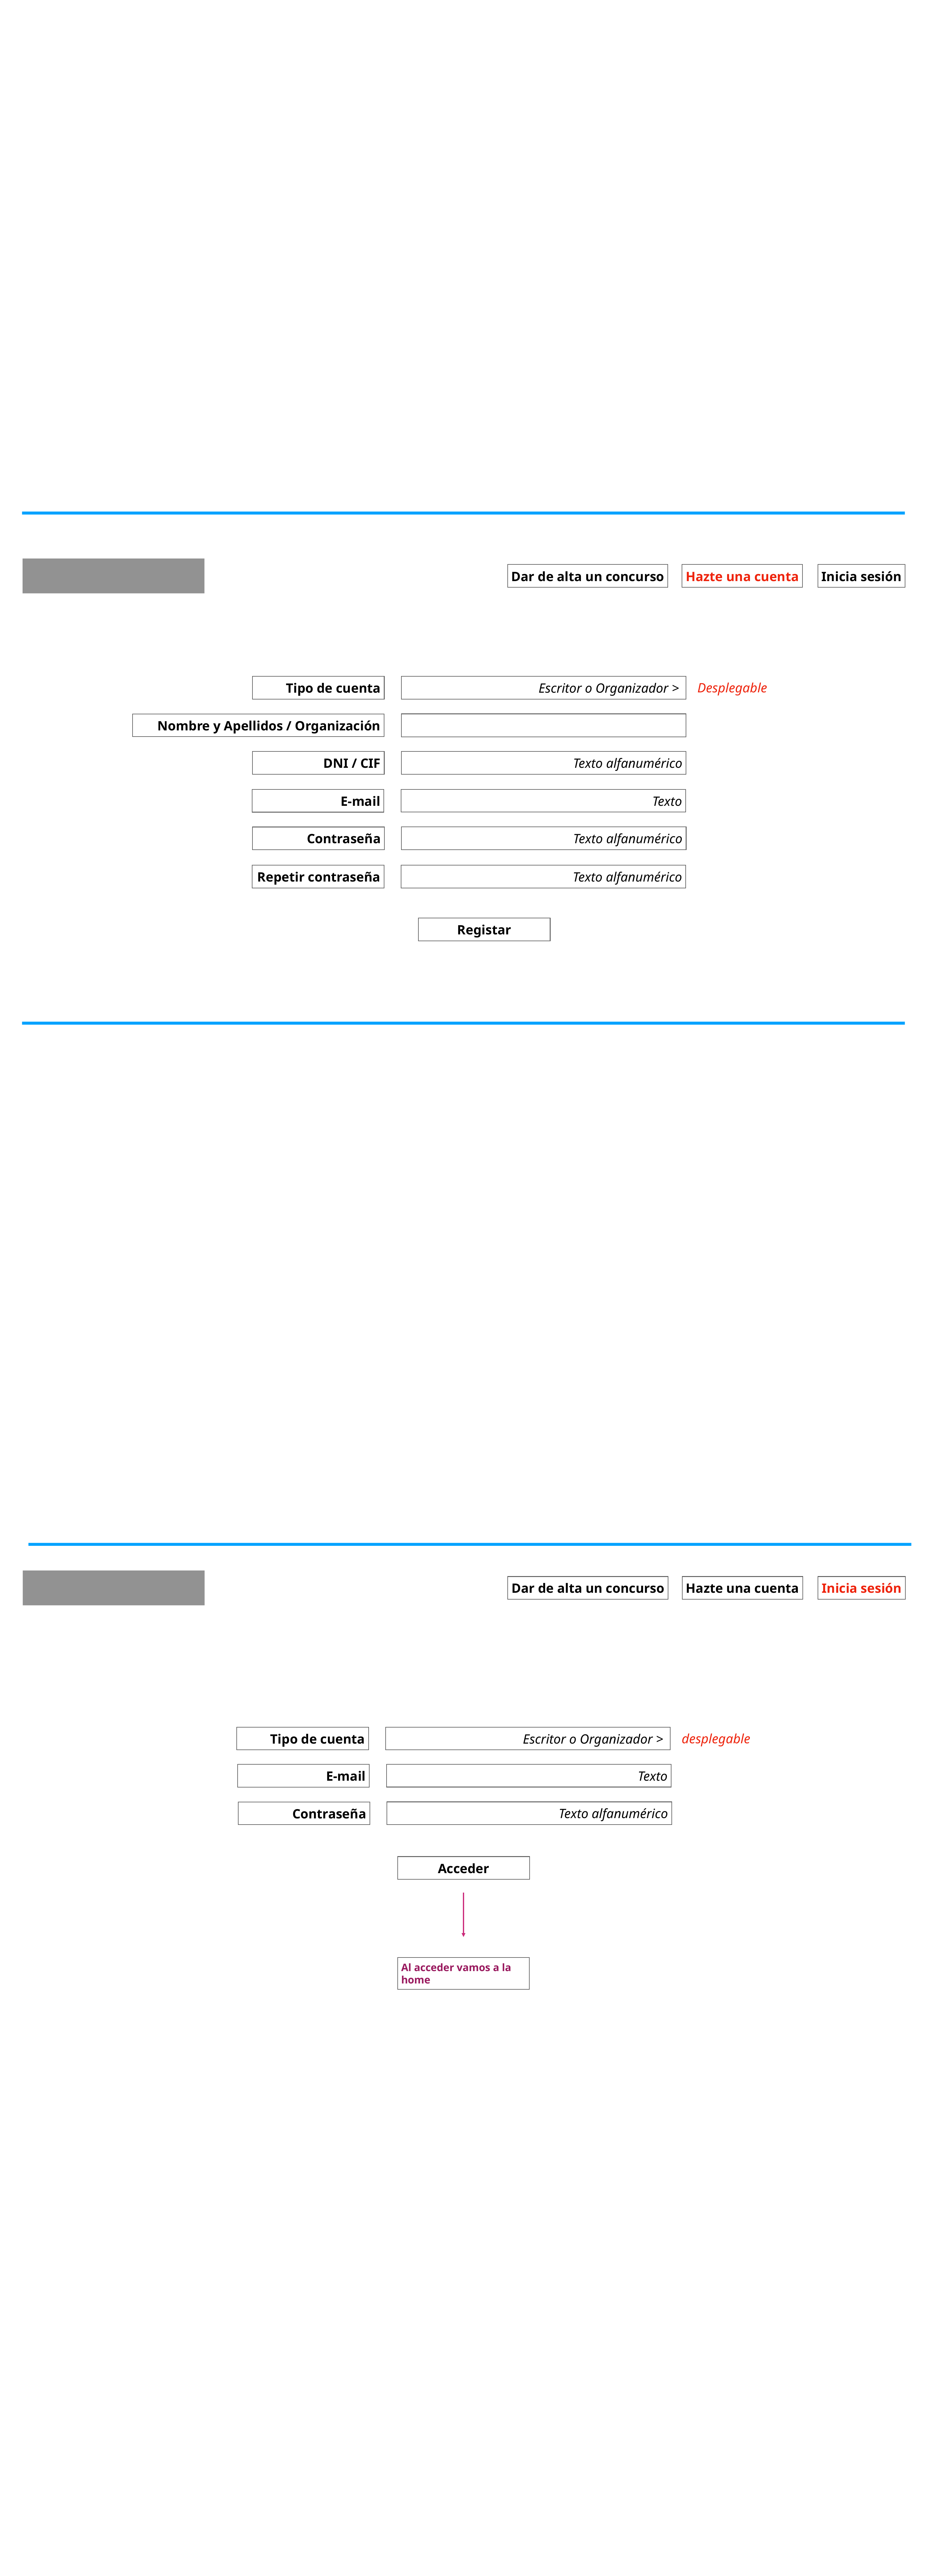

Dar de alta un concurso
Hazte una cuenta
Inicia sesión
Desplegable
 Escritor o Organizador >
Tipo de cuenta
Nombre y Apellidos / Organización
DNI / CIF
Texto alfanumérico
Texto
E-mail
Texto alfanumérico
Contraseña
Texto alfanumérico
Repetir contraseña
Registar
Dar de alta un concurso
Hazte una cuenta
Inicia sesión
desplegable
Tipo de cuenta
 Escritor o Organizador >
Texto
E-mail
Texto alfanumérico
Contraseña
Acceder
Al acceder vamos a la home